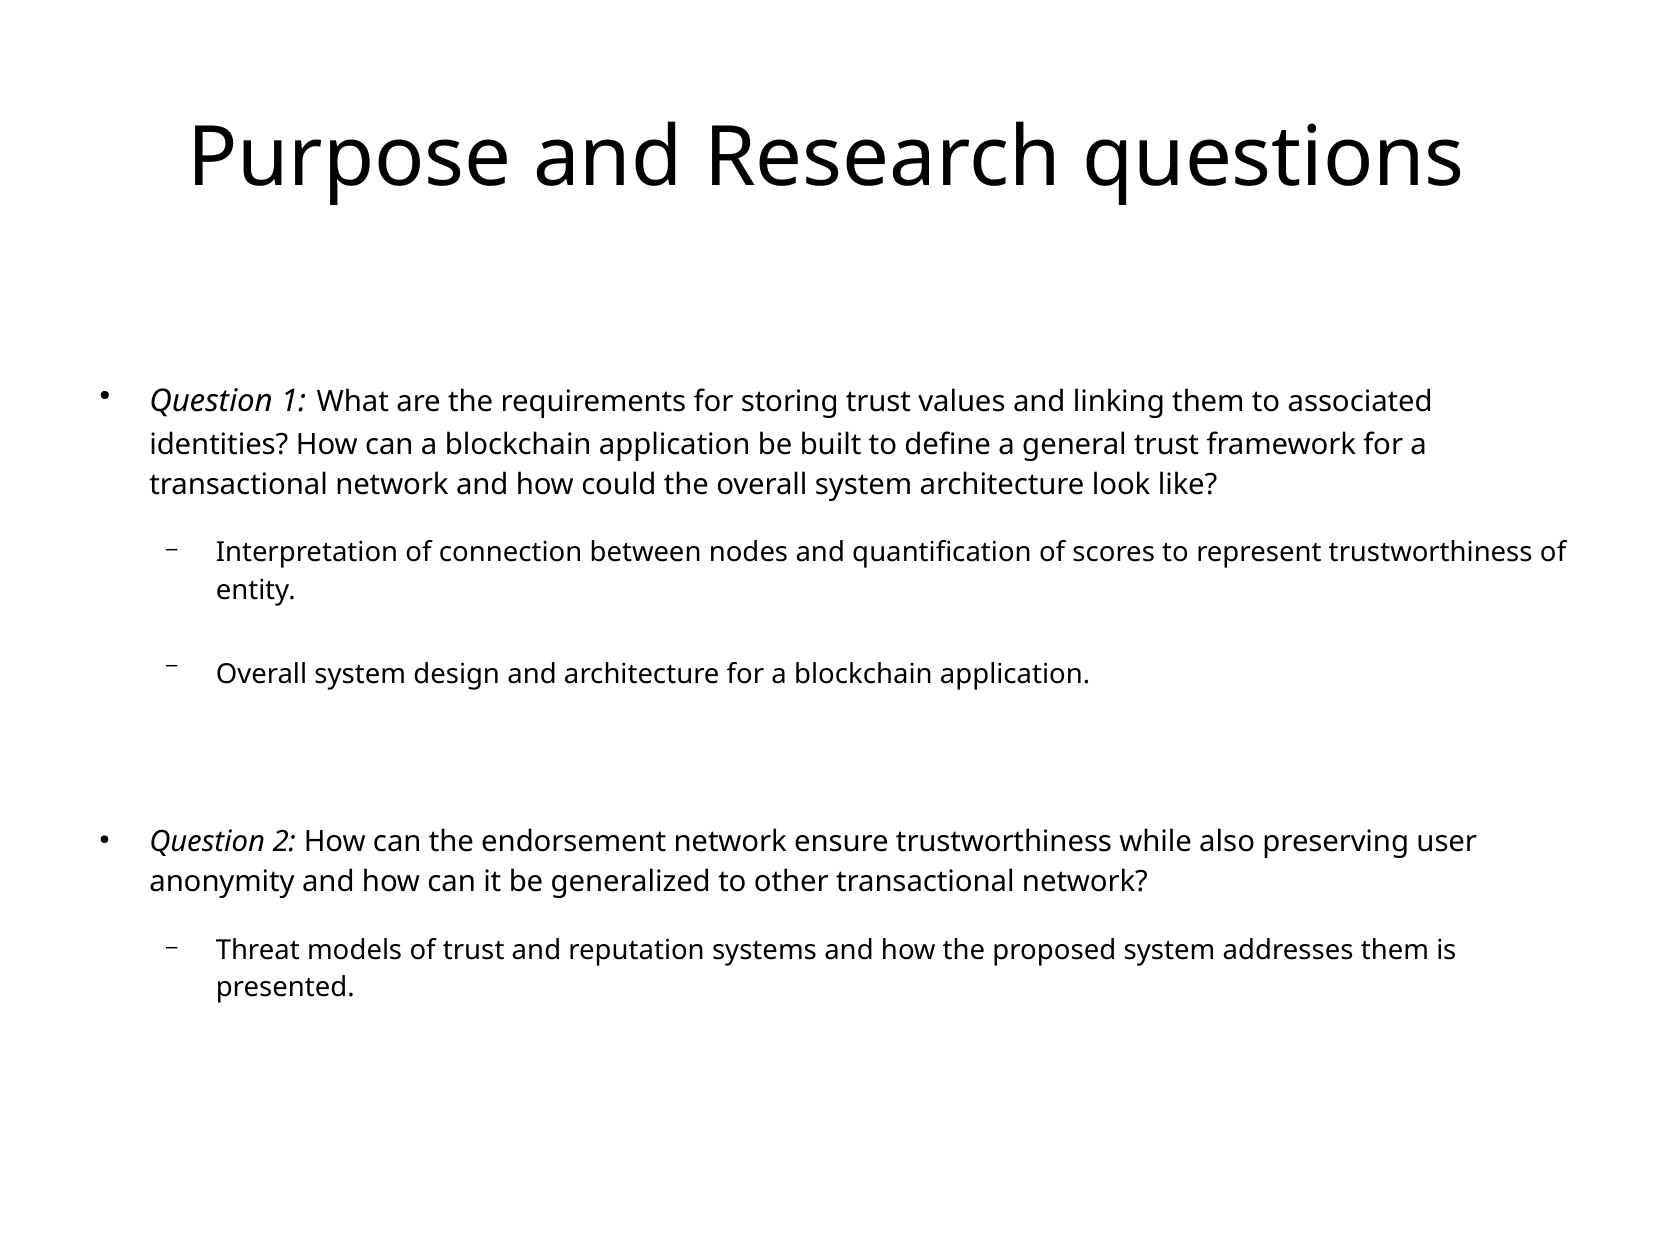

# Purpose and Research questions
Question 1: What are the requirements for storing trust values and linking them to associated identities? How can a blockchain application be built to define a general trust framework for a transactional network and how could the overall system architecture look like?
Interpretation of connection between nodes and quantification of scores to represent trustworthiness of entity.
Overall system design and architecture for a blockchain application.
Question 2: How can the endorsement network ensure trustworthiness while also preserving user anonymity and how can it be generalized to other transactional network?
Threat models of trust and reputation systems and how the proposed system addresses them is presented.